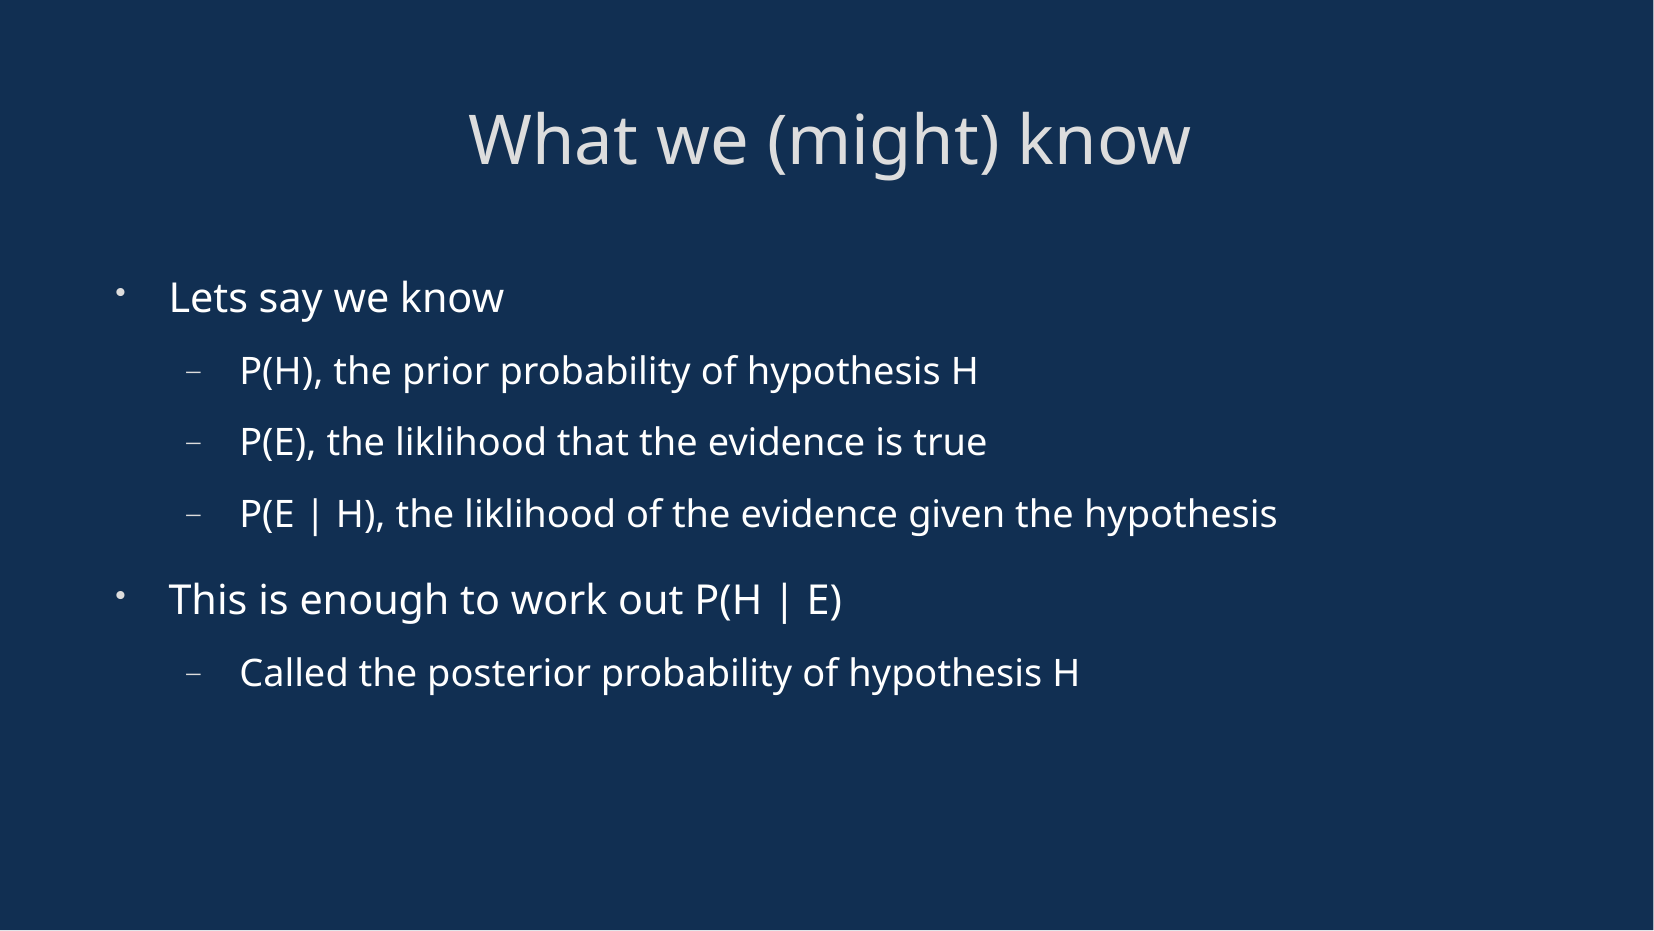

# What we (might) know
Lets say we know
P(H), the prior probability of hypothesis H
P(E), the liklihood that the evidence is true
P(E | H), the liklihood of the evidence given the hypothesis
This is enough to work out P(H | E)
Called the posterior probability of hypothesis H